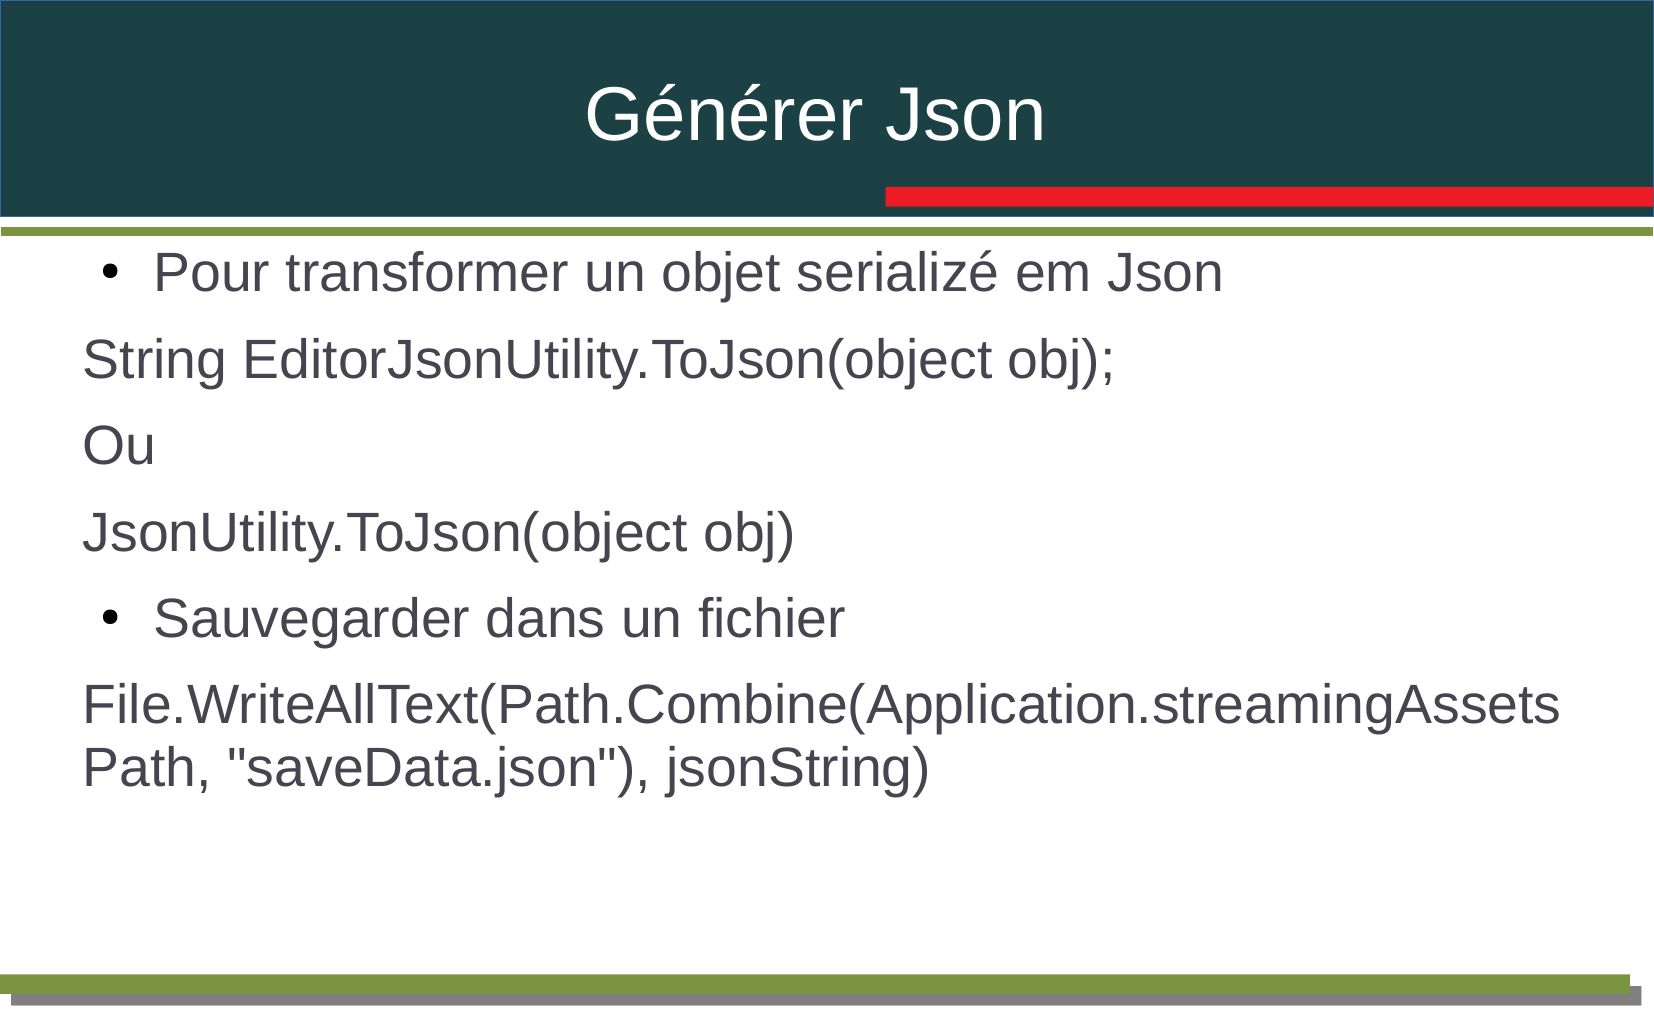

# Générer Json
Pour transformer un objet serializé em Json
String EditorJsonUtility.ToJson(object obj);
Ou
JsonUtility.ToJson(object obj)
Sauvegarder dans un fichier
File.WriteAllText(Path.Combine(Application.streamingAssetsPath, "saveData.json"), jsonString)